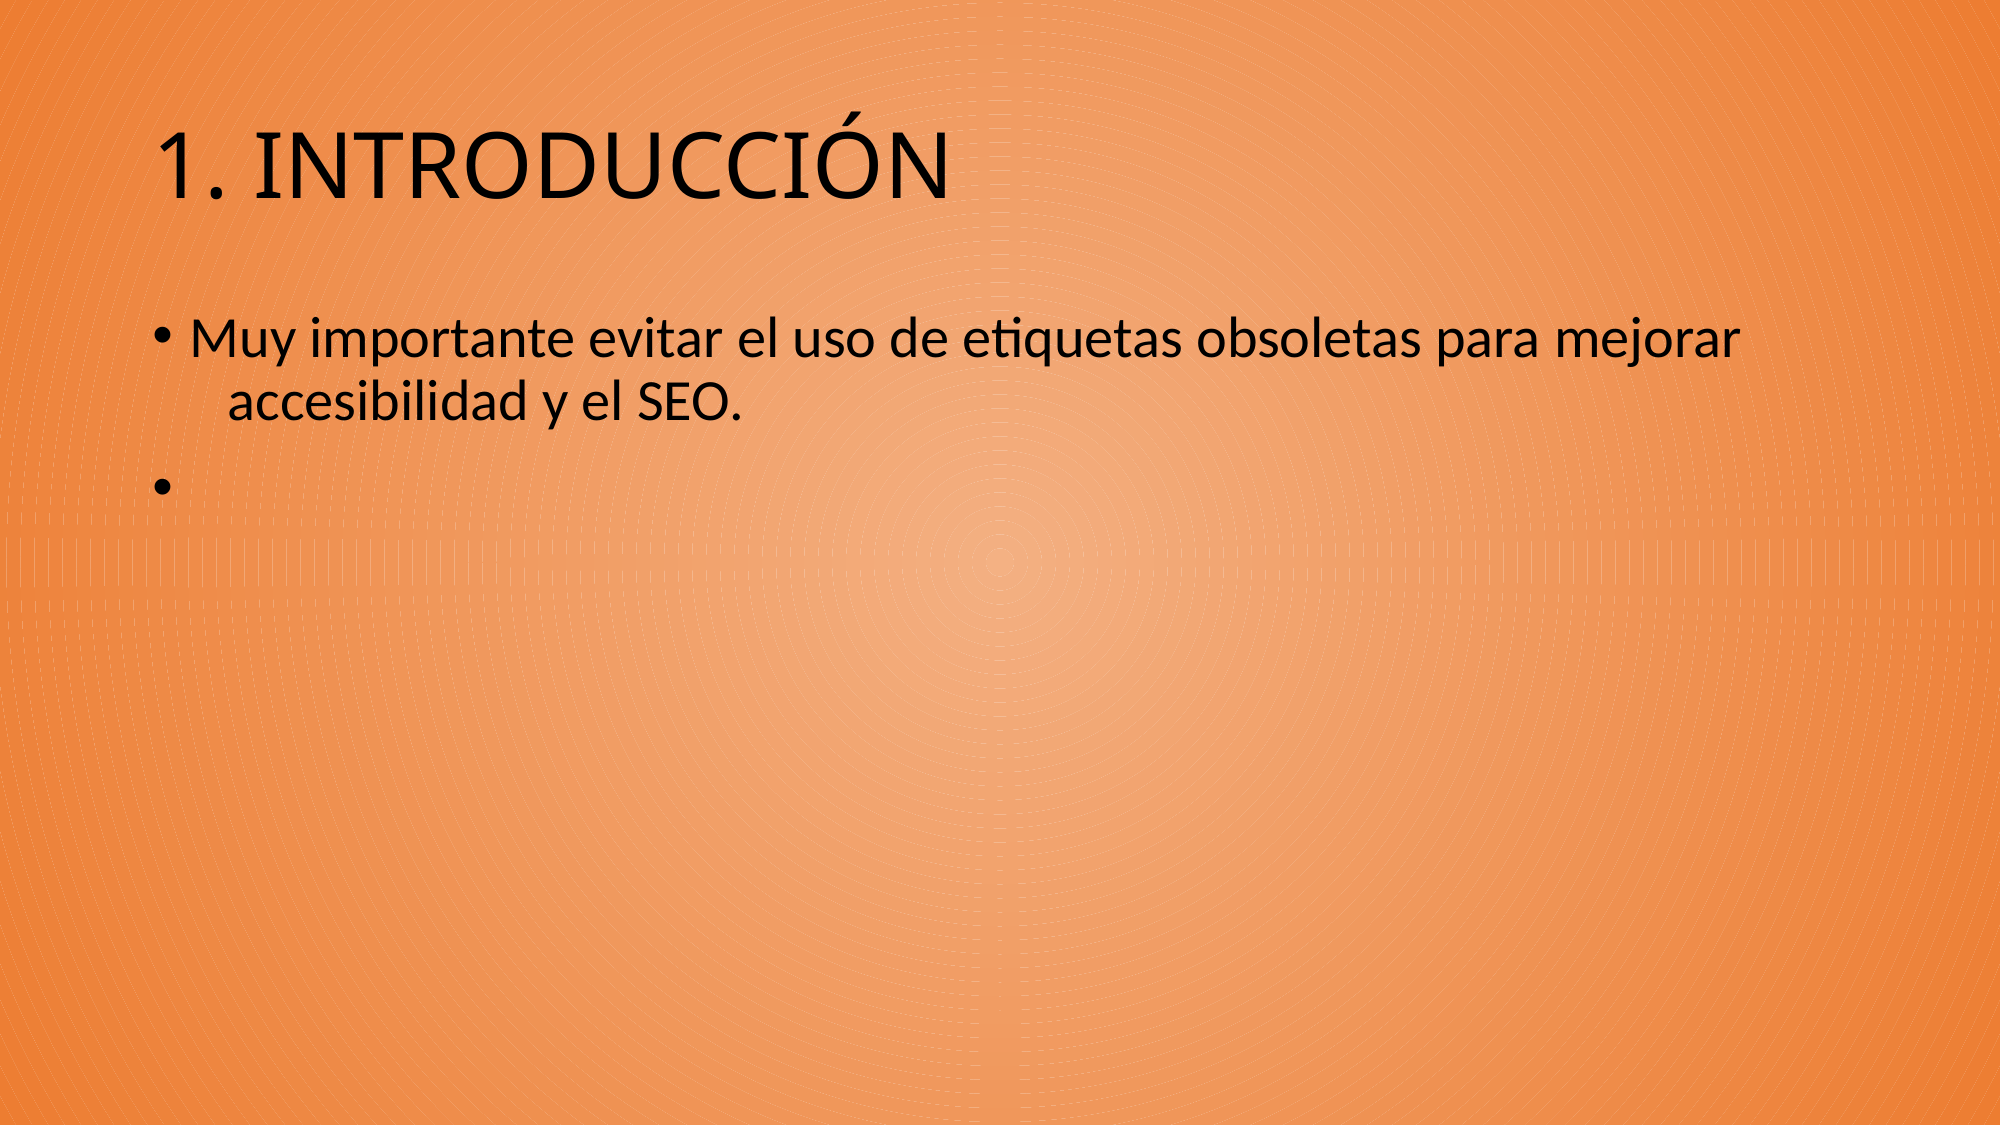

# 1. INTRODUCCIÓN
Muy importante evitar el uso de etiquetas obsoletas para mejorar accesibilidad y el SEO.